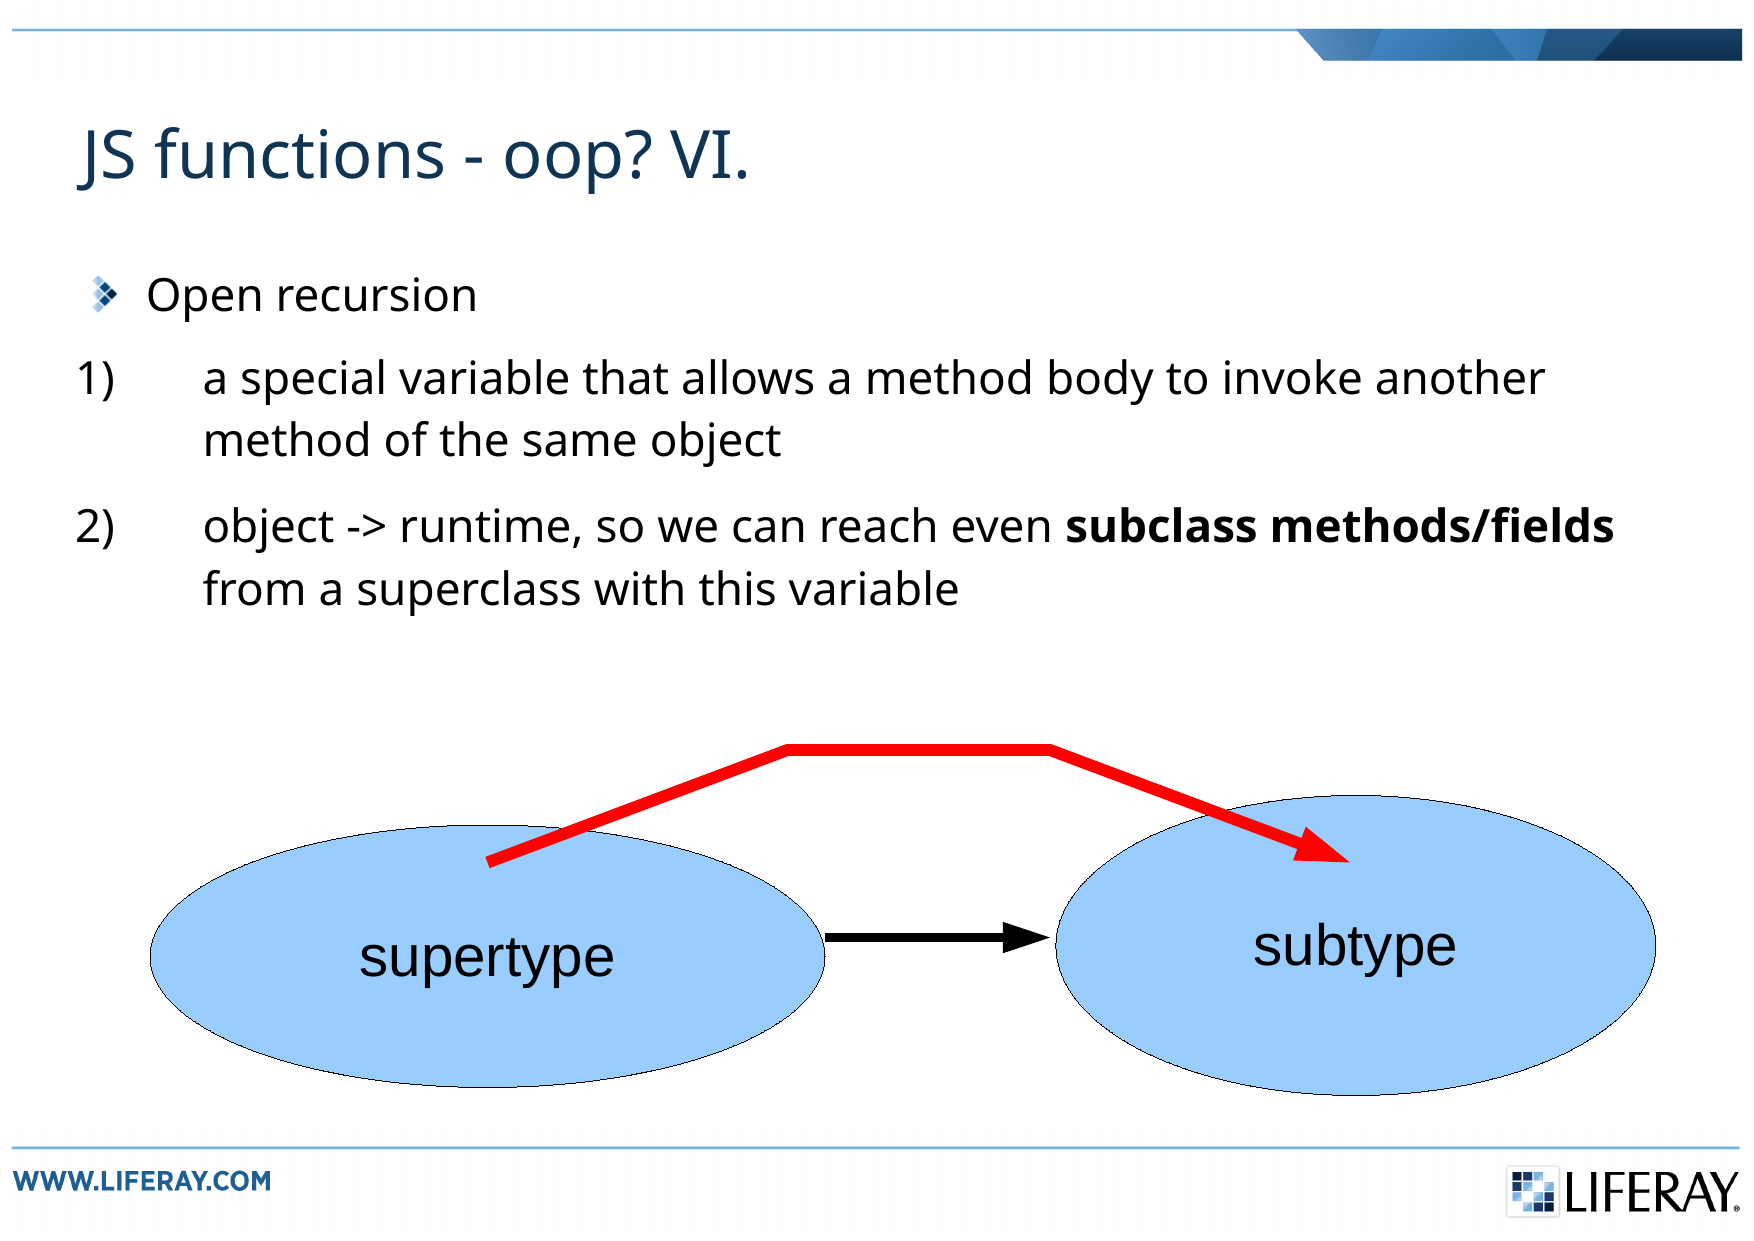

# JS functions - oop? VI.
Open recursion
a special variable that allows a method body to invoke another method of the same object
object -> runtime, so we can reach even subclass methods/fields from a superclass with this variable
subtype
supertype